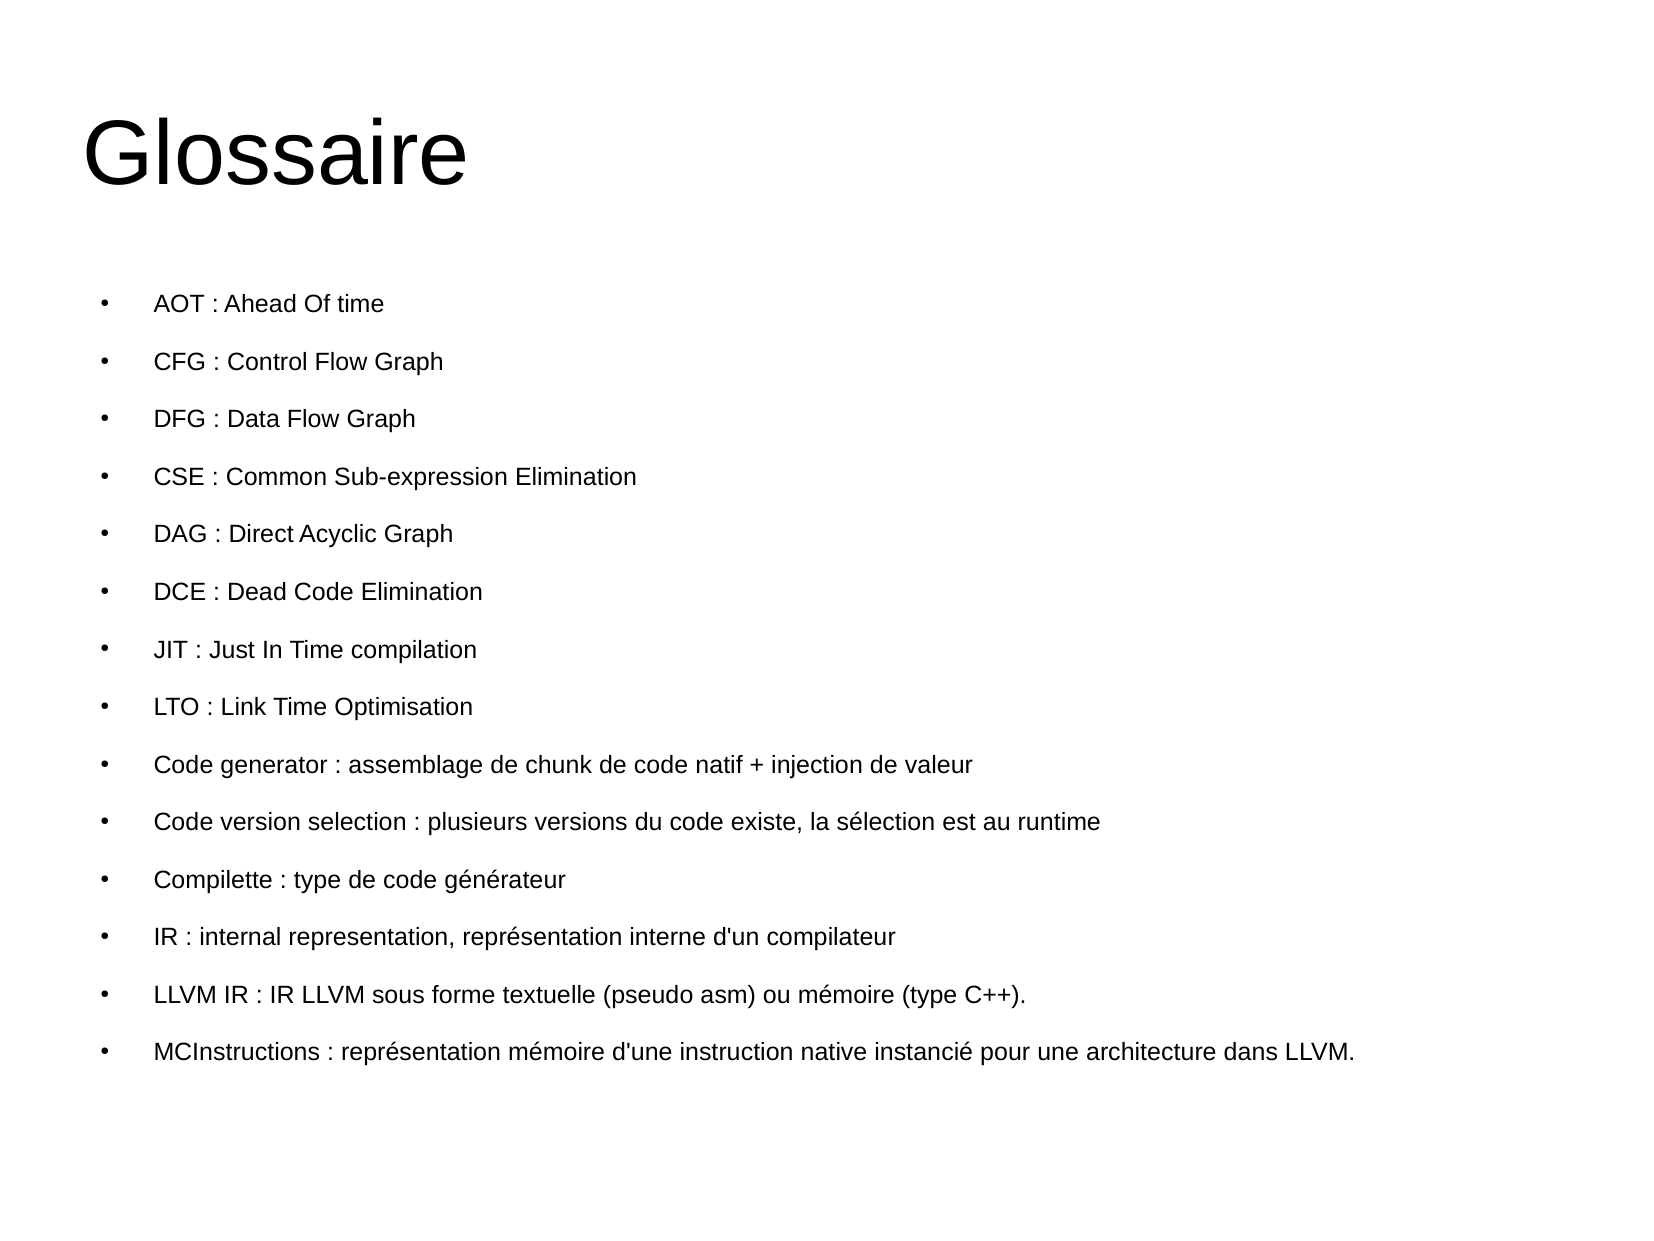

# Glossaire
AOT : Ahead Of time
CFG : Control Flow Graph
DFG : Data Flow Graph
CSE : Common Sub-expression Elimination
DAG : Direct Acyclic Graph
DCE : Dead Code Elimination
JIT : Just In Time compilation
LTO : Link Time Optimisation
Code generator : assemblage de chunk de code natif + injection de valeur
Code version selection : plusieurs versions du code existe, la sélection est au runtime
Compilette : type de code générateur
IR : internal representation, représentation interne d'un compilateur
LLVM IR : IR LLVM sous forme textuelle (pseudo asm) ou mémoire (type C++).
MCInstructions : représentation mémoire d'une instruction native instancié pour une architecture dans LLVM.